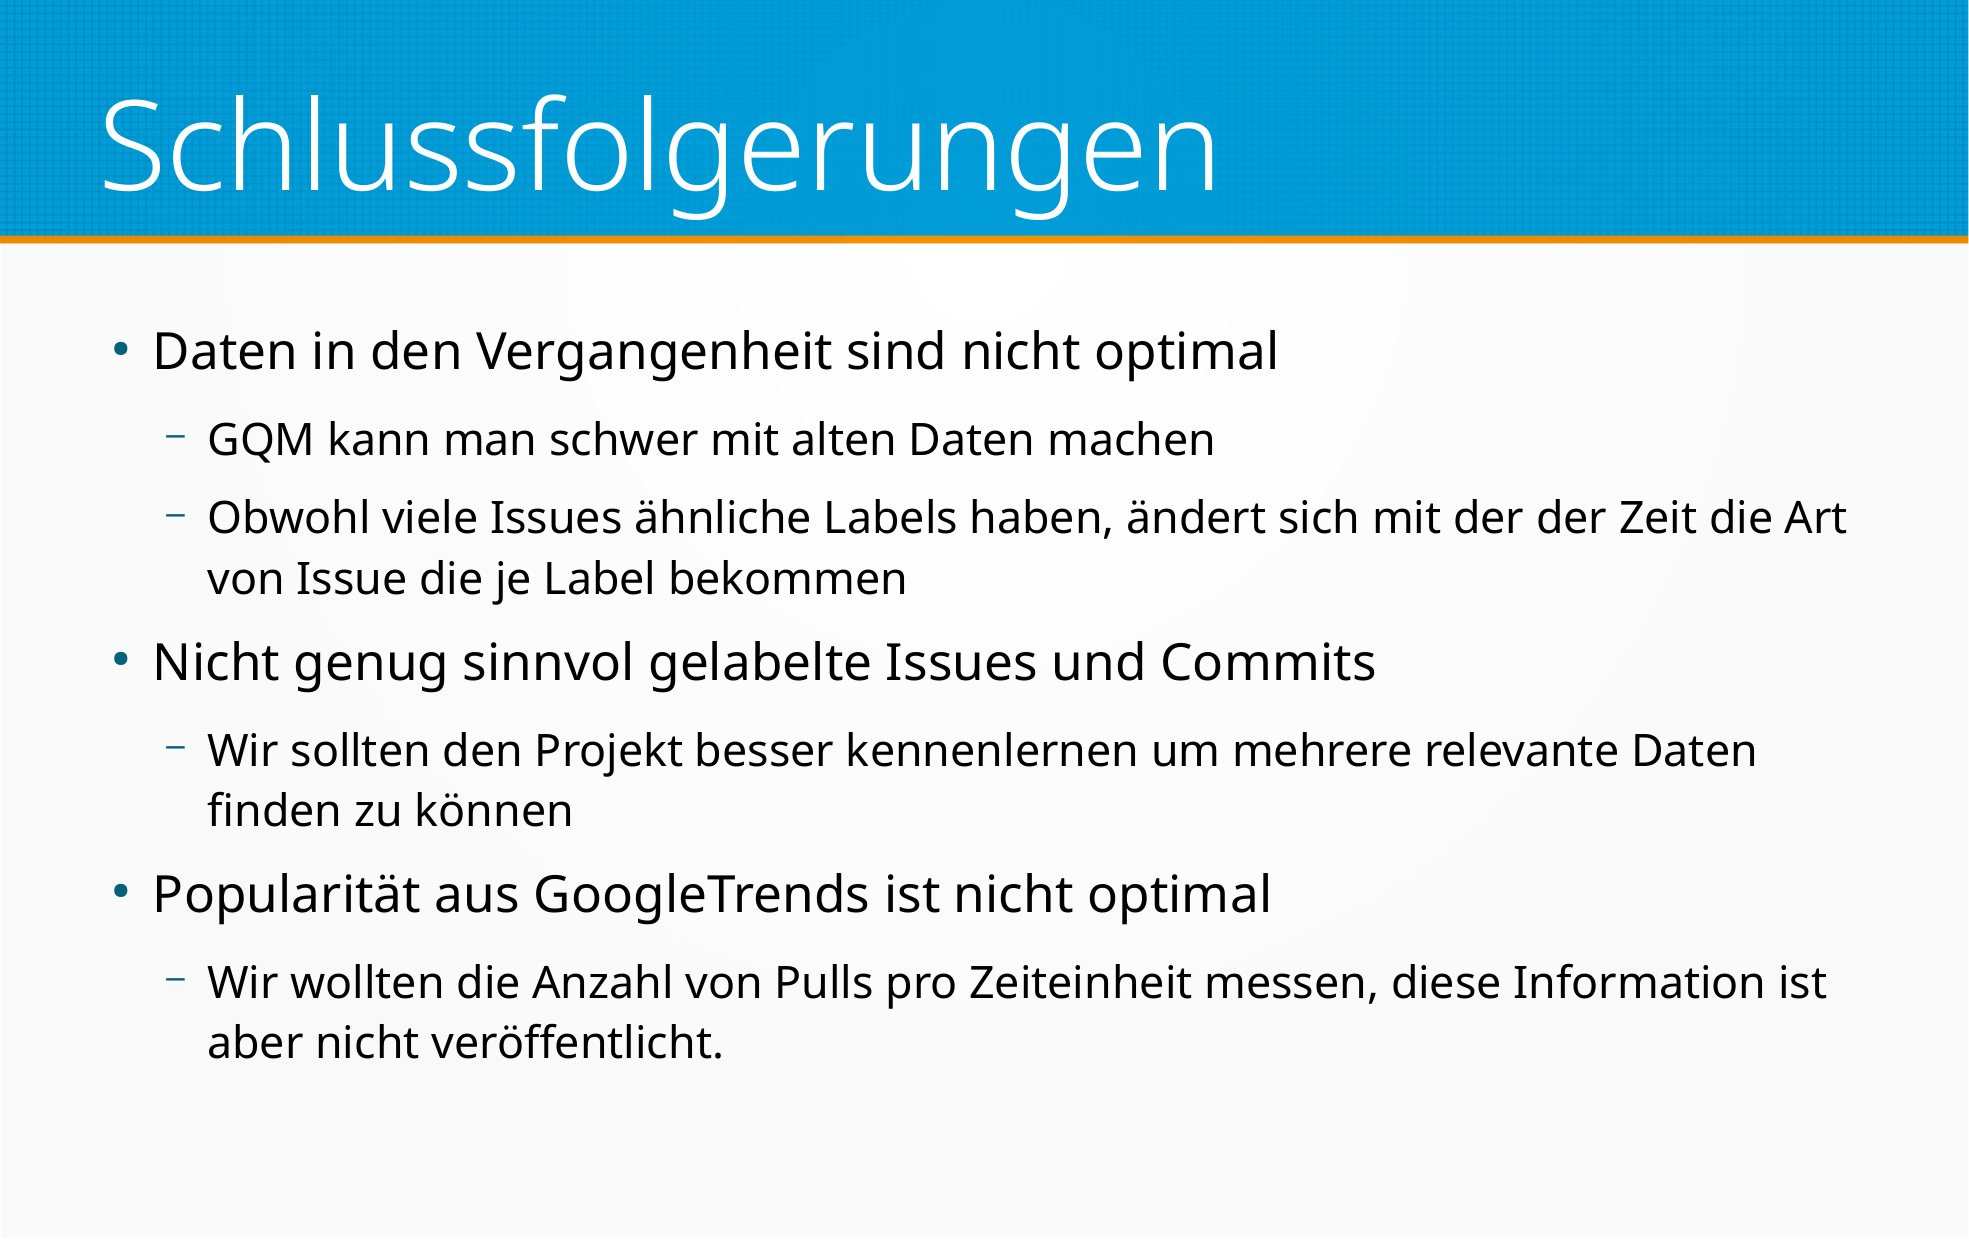

# Schlussfolgerungen
Daten in den Vergangenheit sind nicht optimal
GQM kann man schwer mit alten Daten machen
Obwohl viele Issues ähnliche Labels haben, ändert sich mit der der Zeit die Art von Issue die je Label bekommen
Nicht genug sinnvol gelabelte Issues und Commits
Wir sollten den Projekt besser kennenlernen um mehrere relevante Daten finden zu können
Popularität aus GoogleTrends ist nicht optimal
Wir wollten die Anzahl von Pulls pro Zeiteinheit messen, diese Information ist aber nicht veröffentlicht.